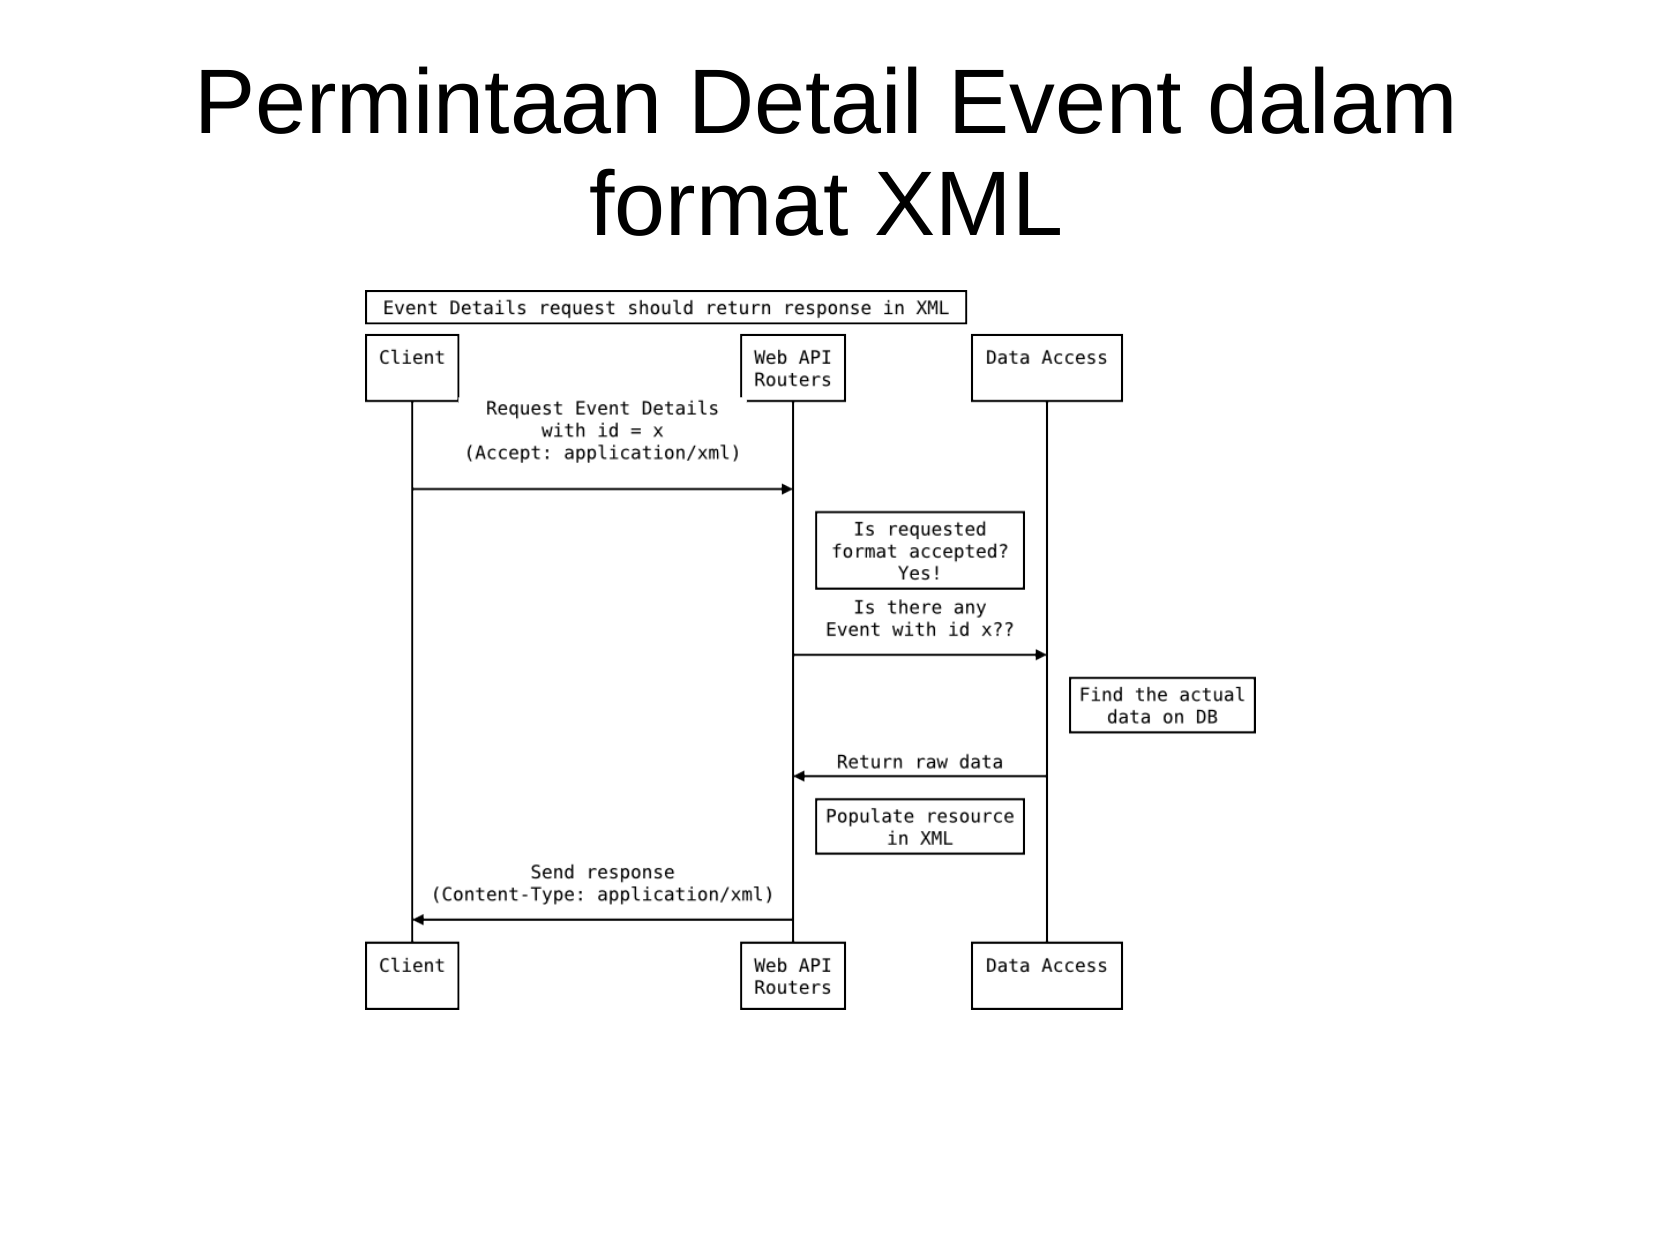

# Permintaan Detail Event dalam format XML